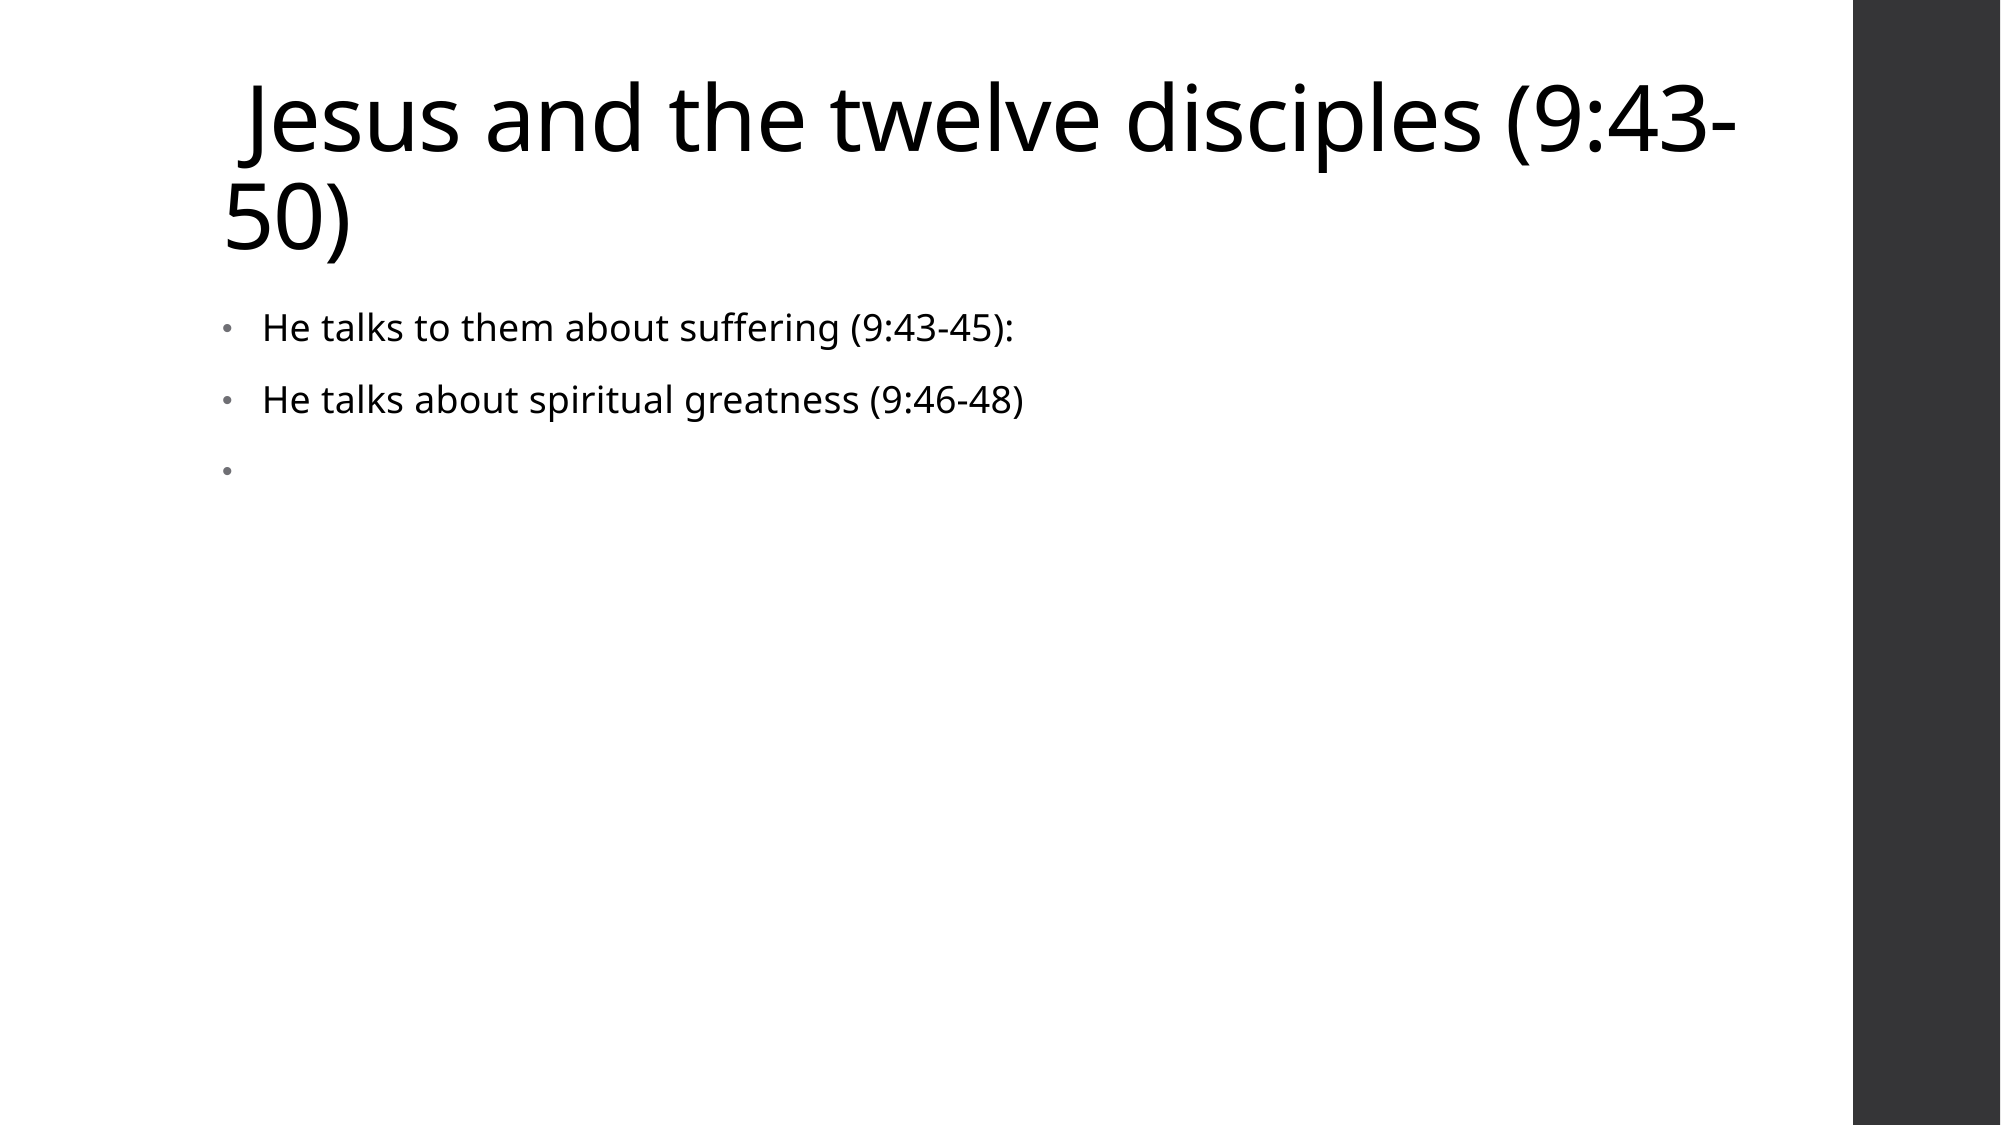

# Jesus and the twelve disciples (9:43-50)
 He talks to them about suffering (9:43-45):
 He talks about spiritual greatness (9:46-48)